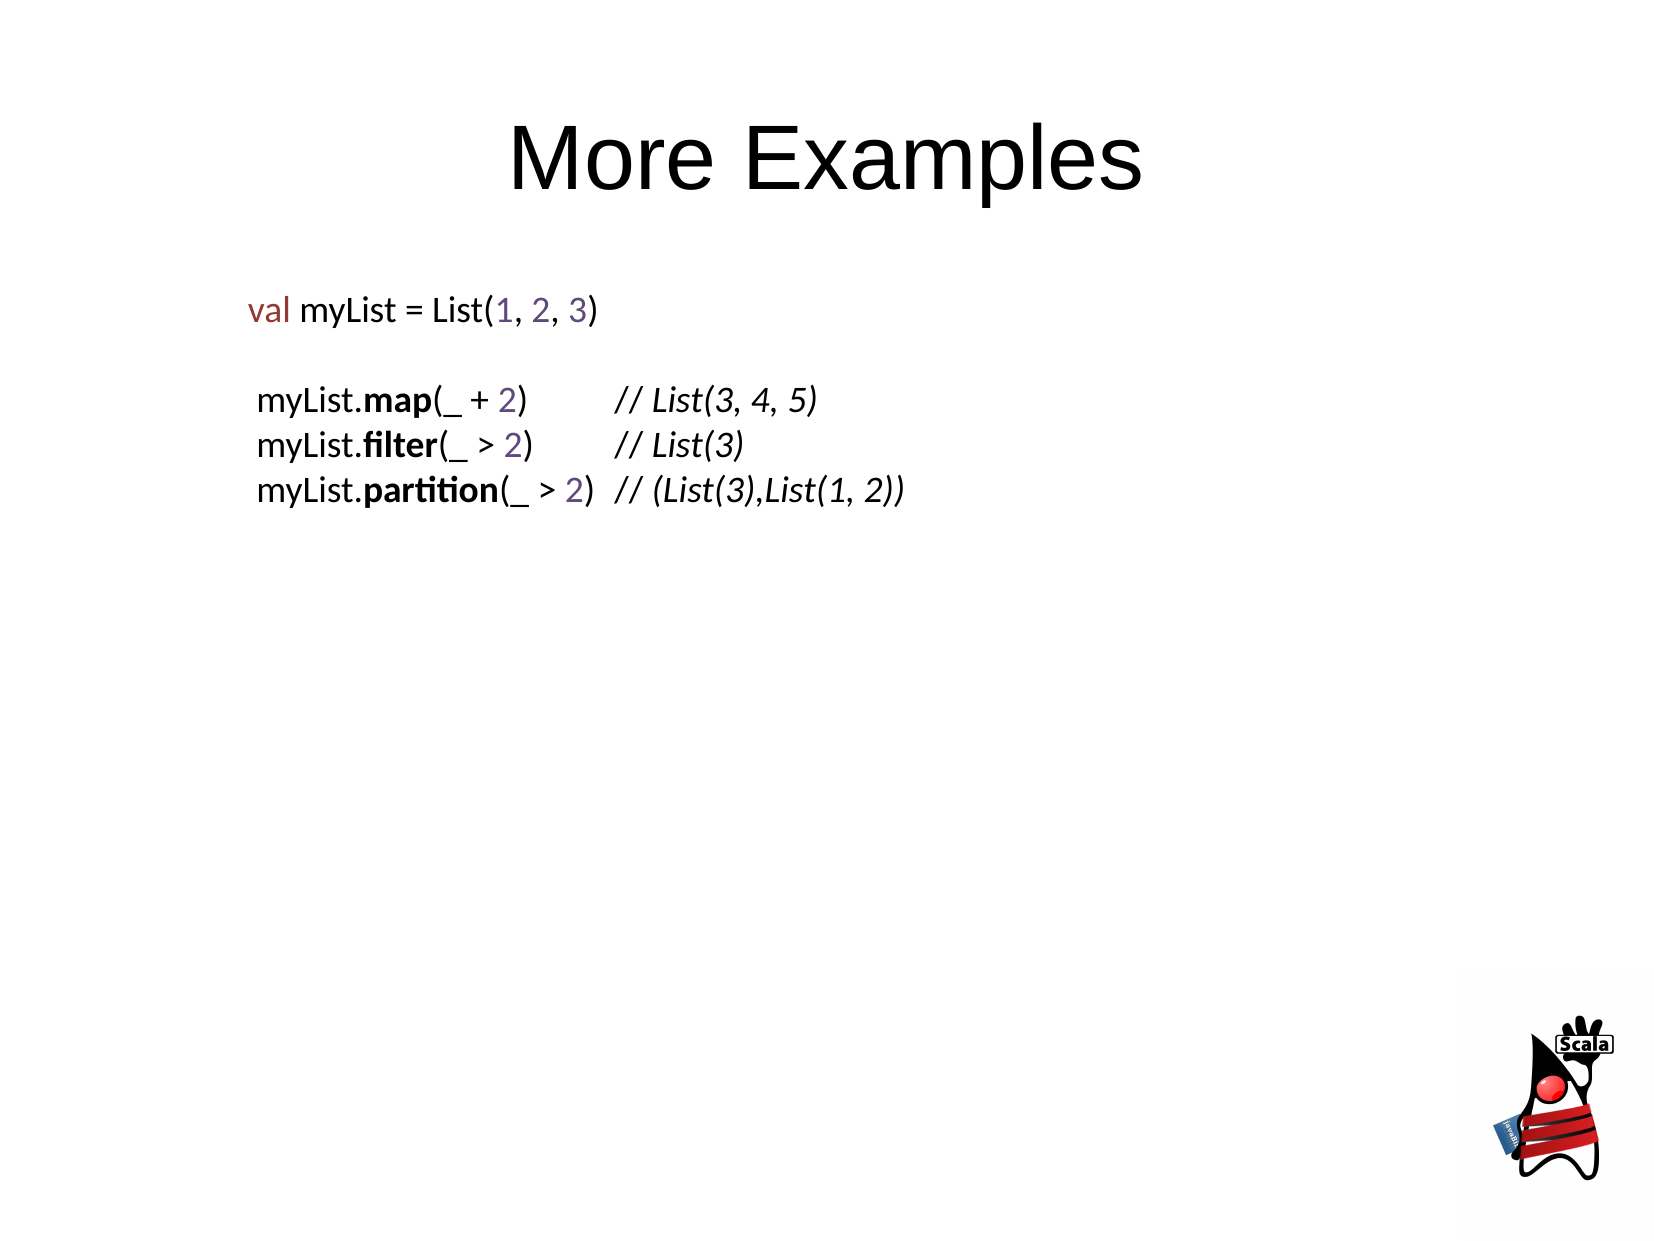

More Examples
 val myList = List(1, 2, 3)
 myList.map(_ + 2) 		// List(3, 4, 5)
 myList.filter(_ > 2) 	// List(3)
 myList.partition(_ > 2) 	// (List(3),List(1, 2))